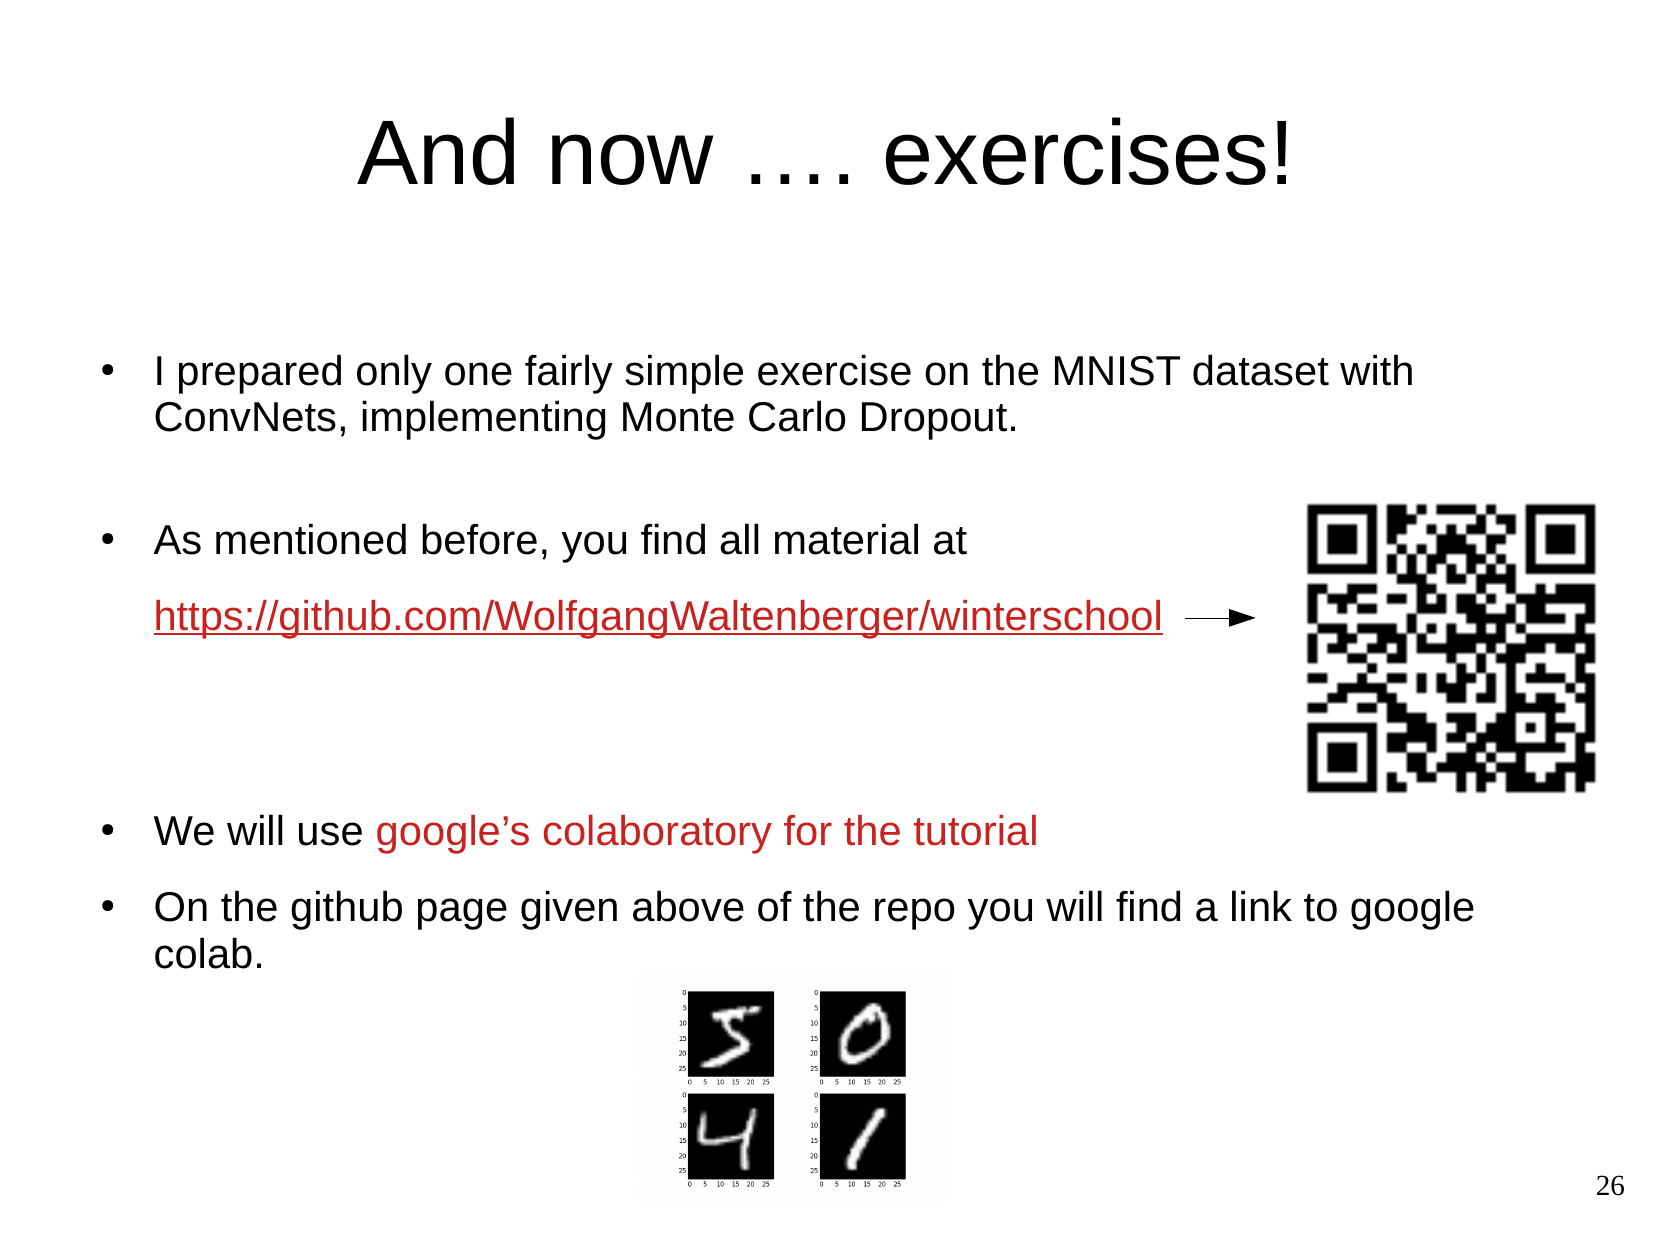

# And now …. exercises!
I prepared only one fairly simple exercise on the MNIST dataset with ConvNets, implementing Monte Carlo Dropout.
As mentioned before, you find all material at
https://github.com/WolfgangWaltenberger/winterschool
We will use google’s colaboratory for the tutorial
On the github page given above of the repo you will find a link to google colab.
26